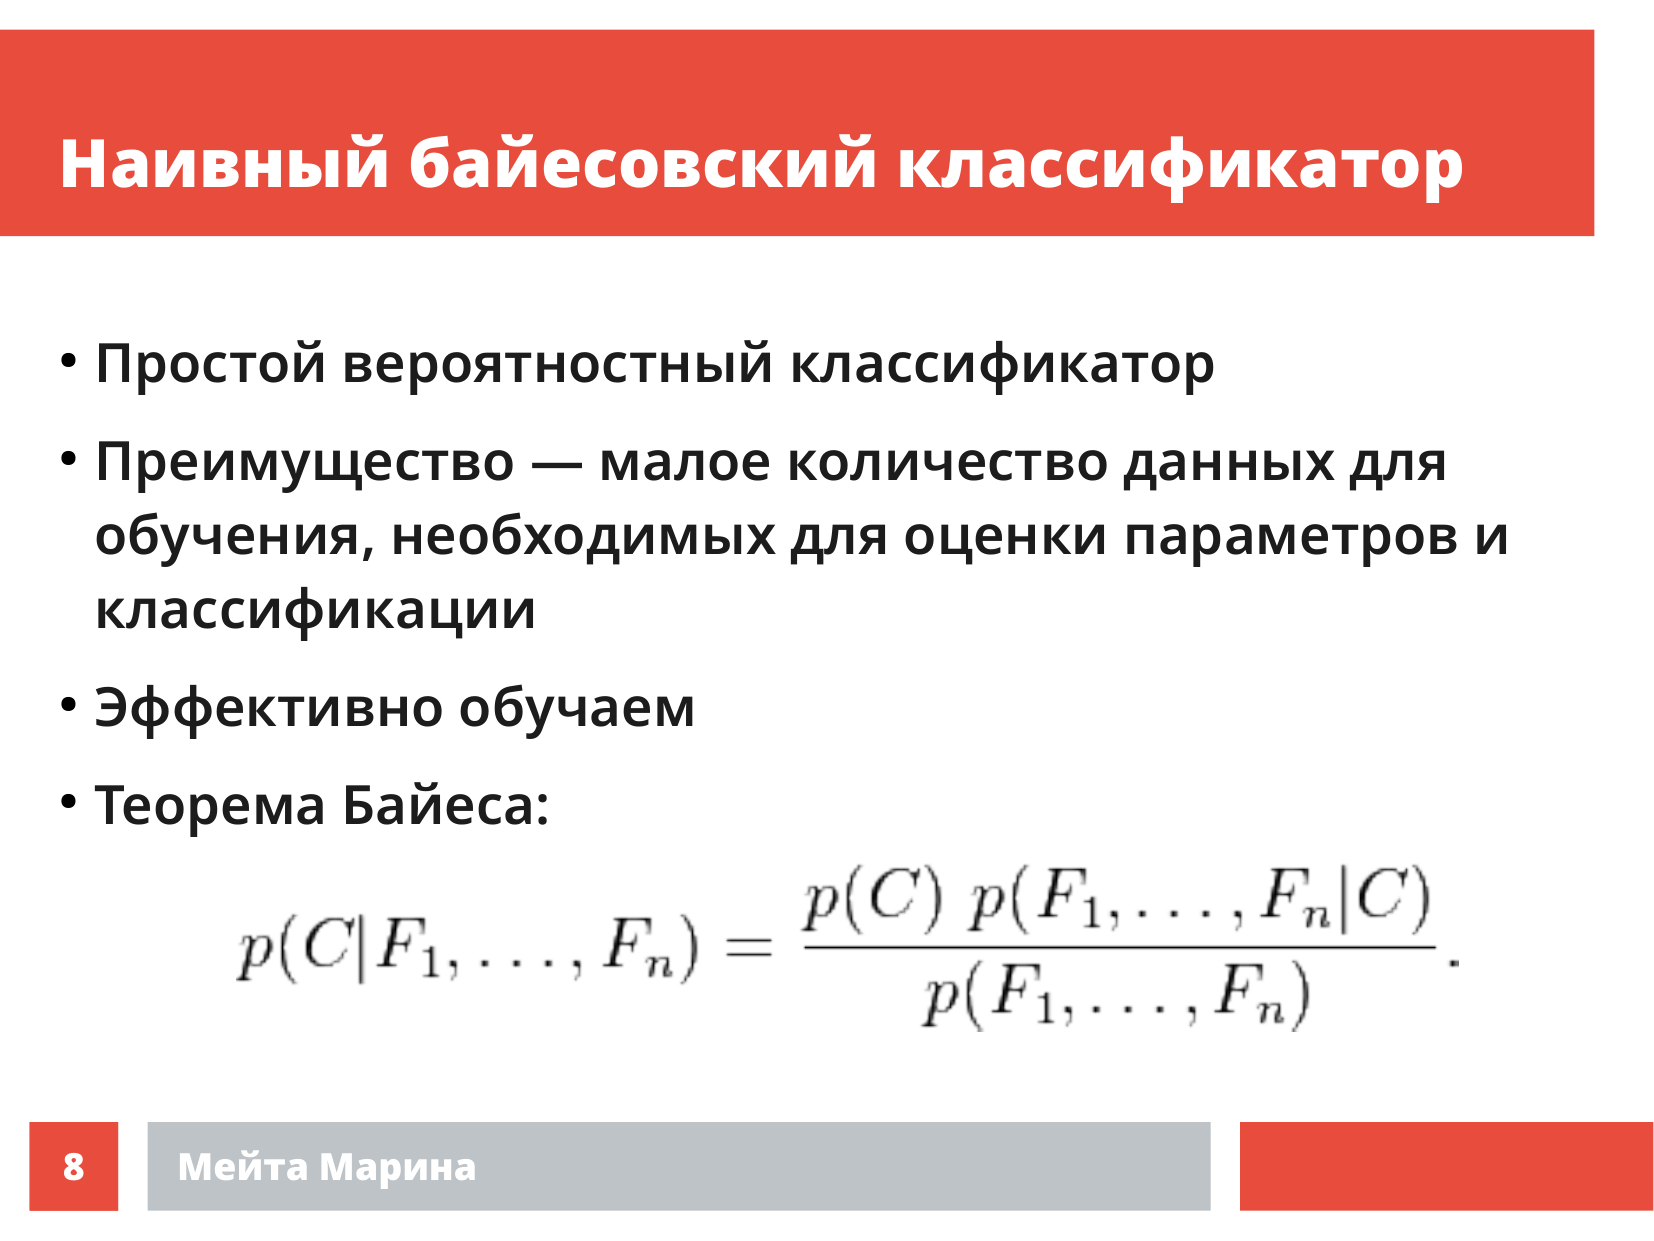

# Наивный байесовский классификатор
Простой вероятностный классификатор
Преимущество — малое количество данных для обучения, необходимых для оценки параметров и классификации
Эффективно обучаем
Теорема Байеса:
8
Мейта Марина